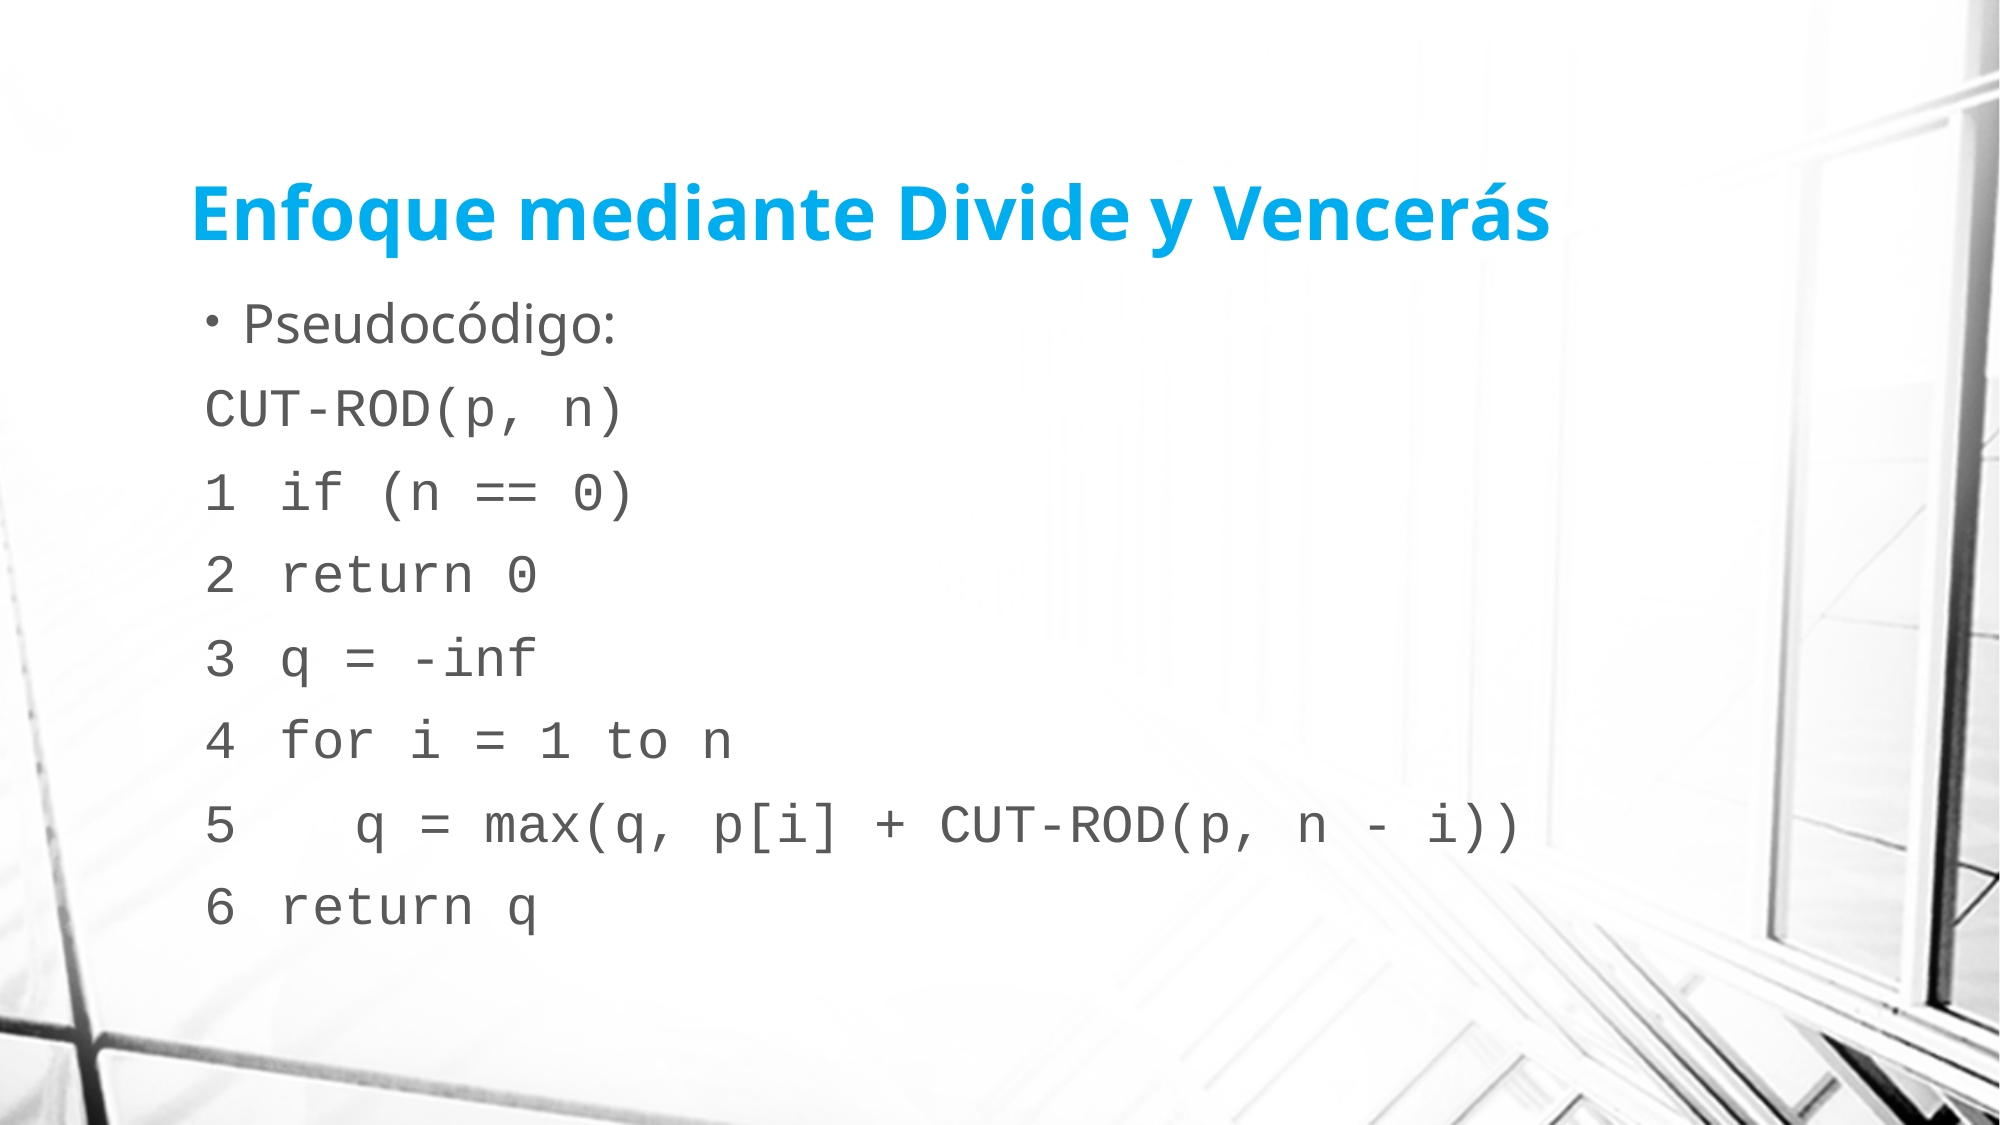

# Enfoque mediante Divide y Vencerás
Pseudocódigo:
CUT-ROD(p, n)
1 	if (n == 0)
2 	return 0
3 	q = -inf
4 	for i = 1 to n
5 		q = max(q, p[i] + CUT-ROD(p, n - i))
6 	return q